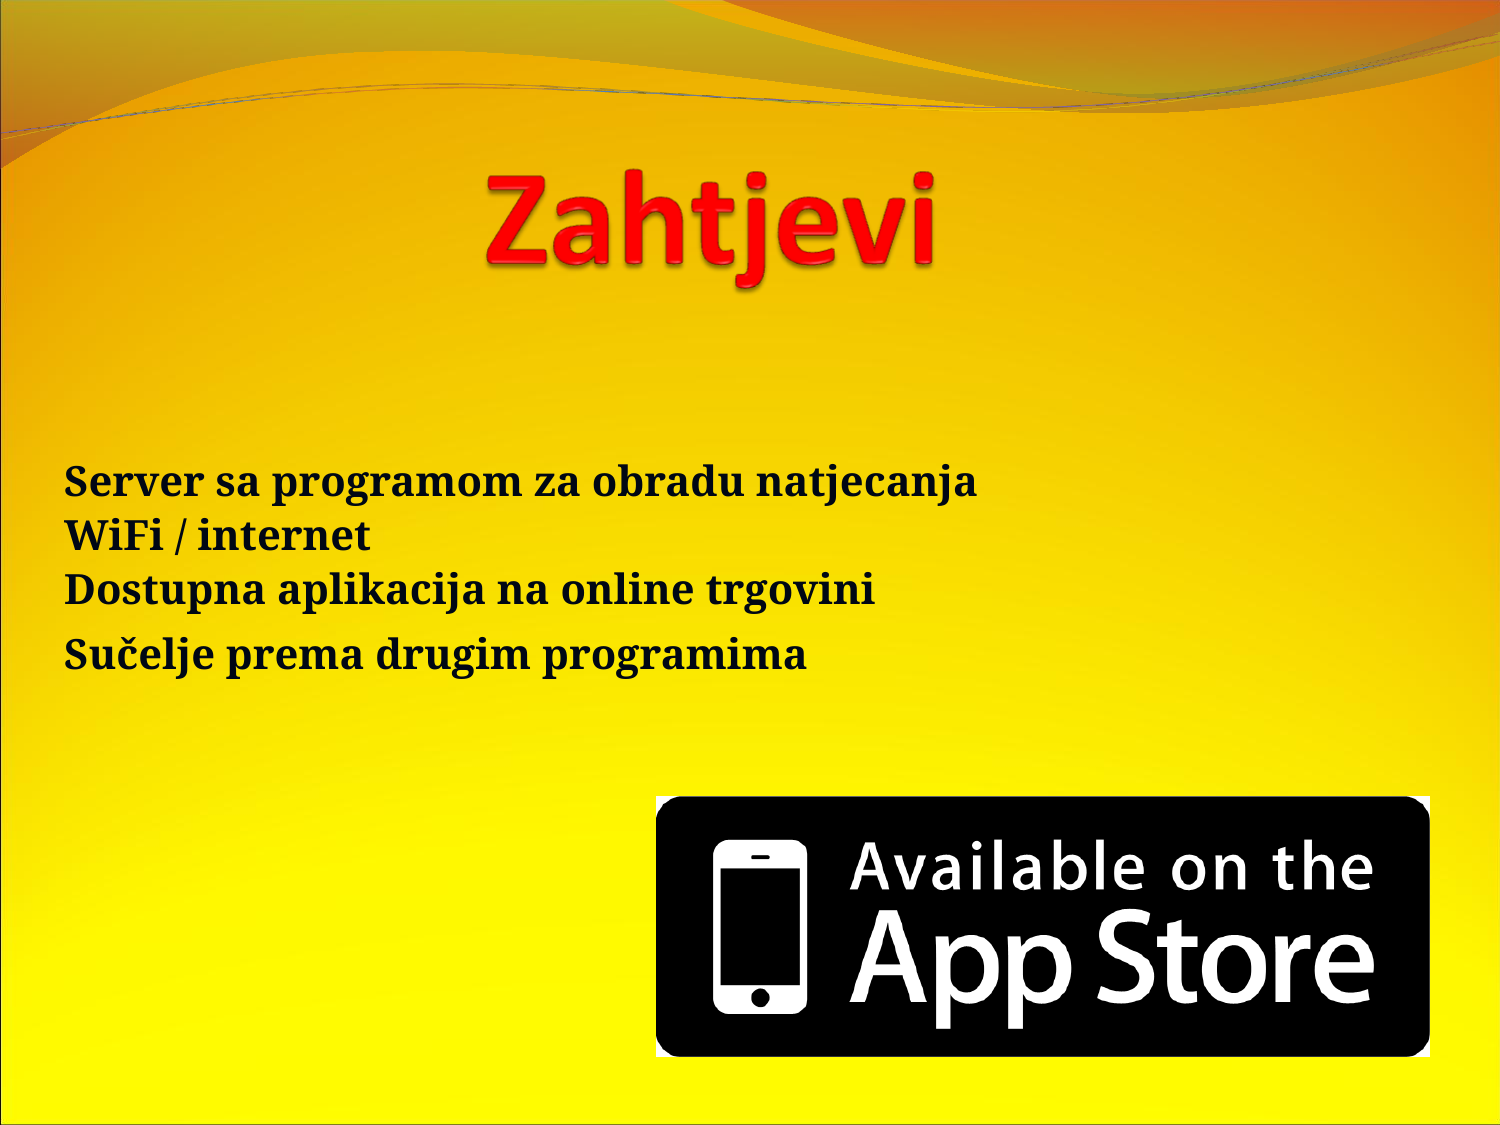

Server sa programom za obradu natjecanja
WiFi / internet
Dostupna aplikacija na online trgovini
Sučelje prema drugim programima